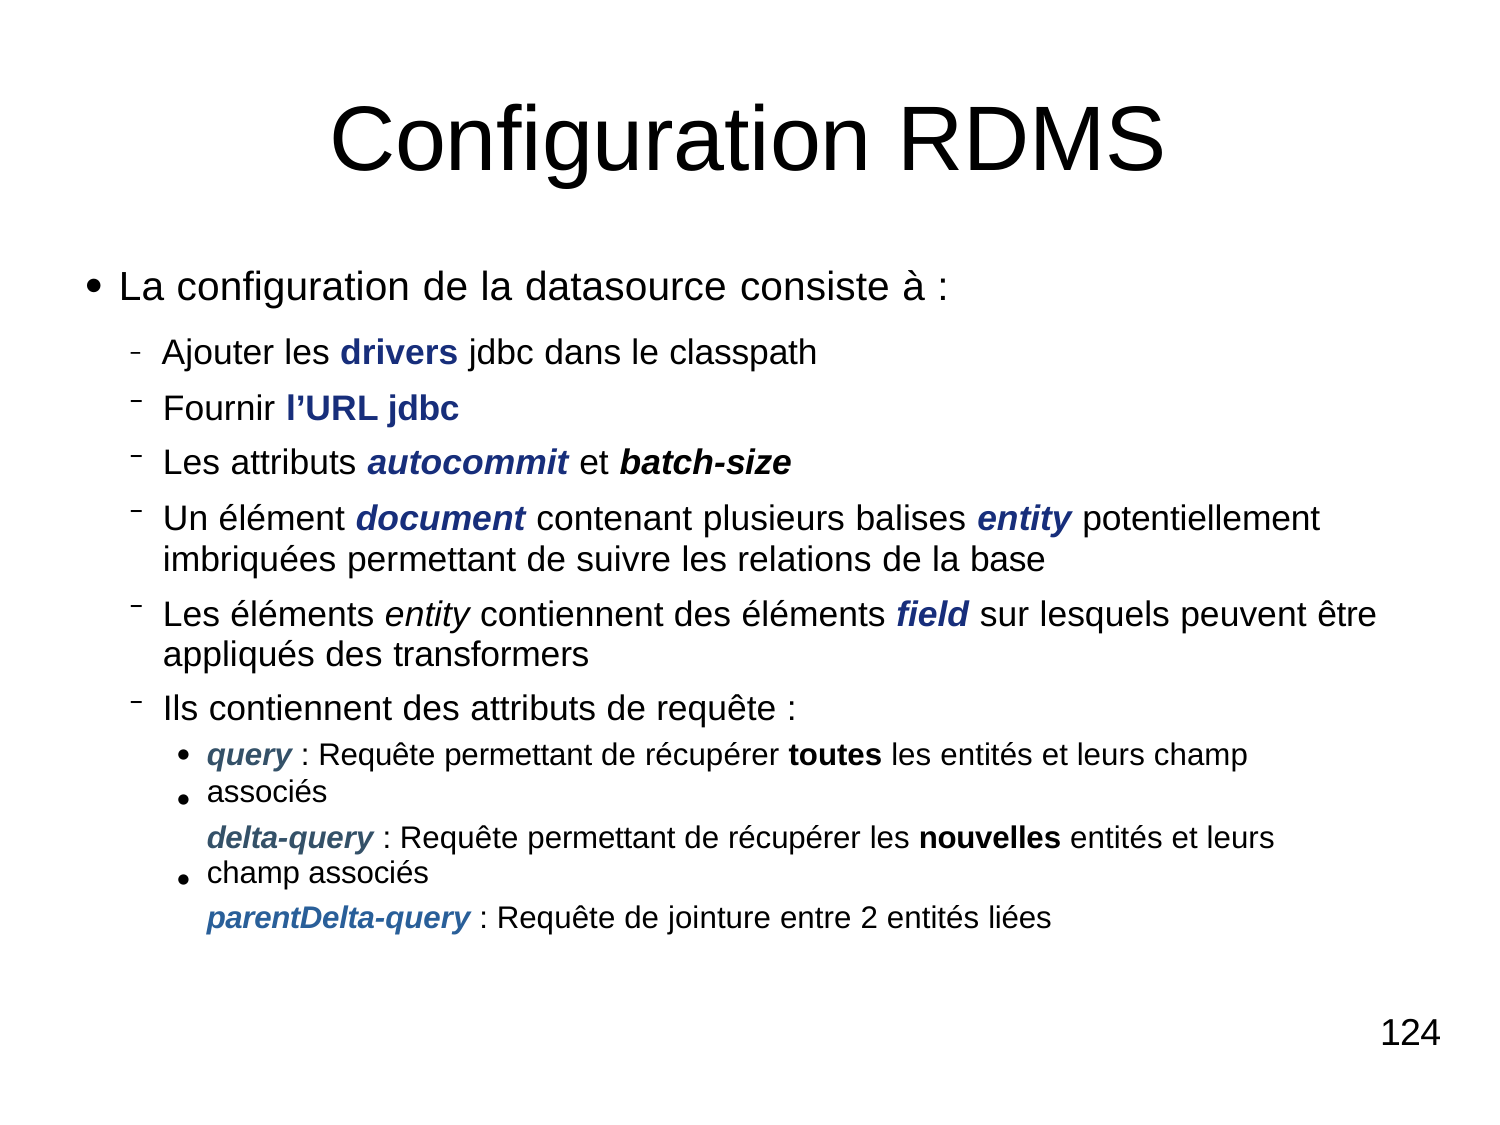

# Configuration RDMS
La configuration de la datasource consiste à :
●
– Ajouter les drivers jdbc dans le classpath Fournir l’URL jdbc
Les attributs autocommit et batch-size
Un élément document contenant plusieurs balises entity potentiellement imbriquées permettant de suivre les relations de la base
Les éléments entity contiennent des éléments field sur lesquels peuvent être appliqués des transformers
Ils contiennent des attributs de requête :
–
–
–
–
–
query : Requête permettant de récupérer toutes les entités et leurs champ associés
delta-query : Requête permettant de récupérer les nouvelles entités et leurs champ associés
parentDelta-query : Requête de jointure entre 2 entités liées
●
●
●
124